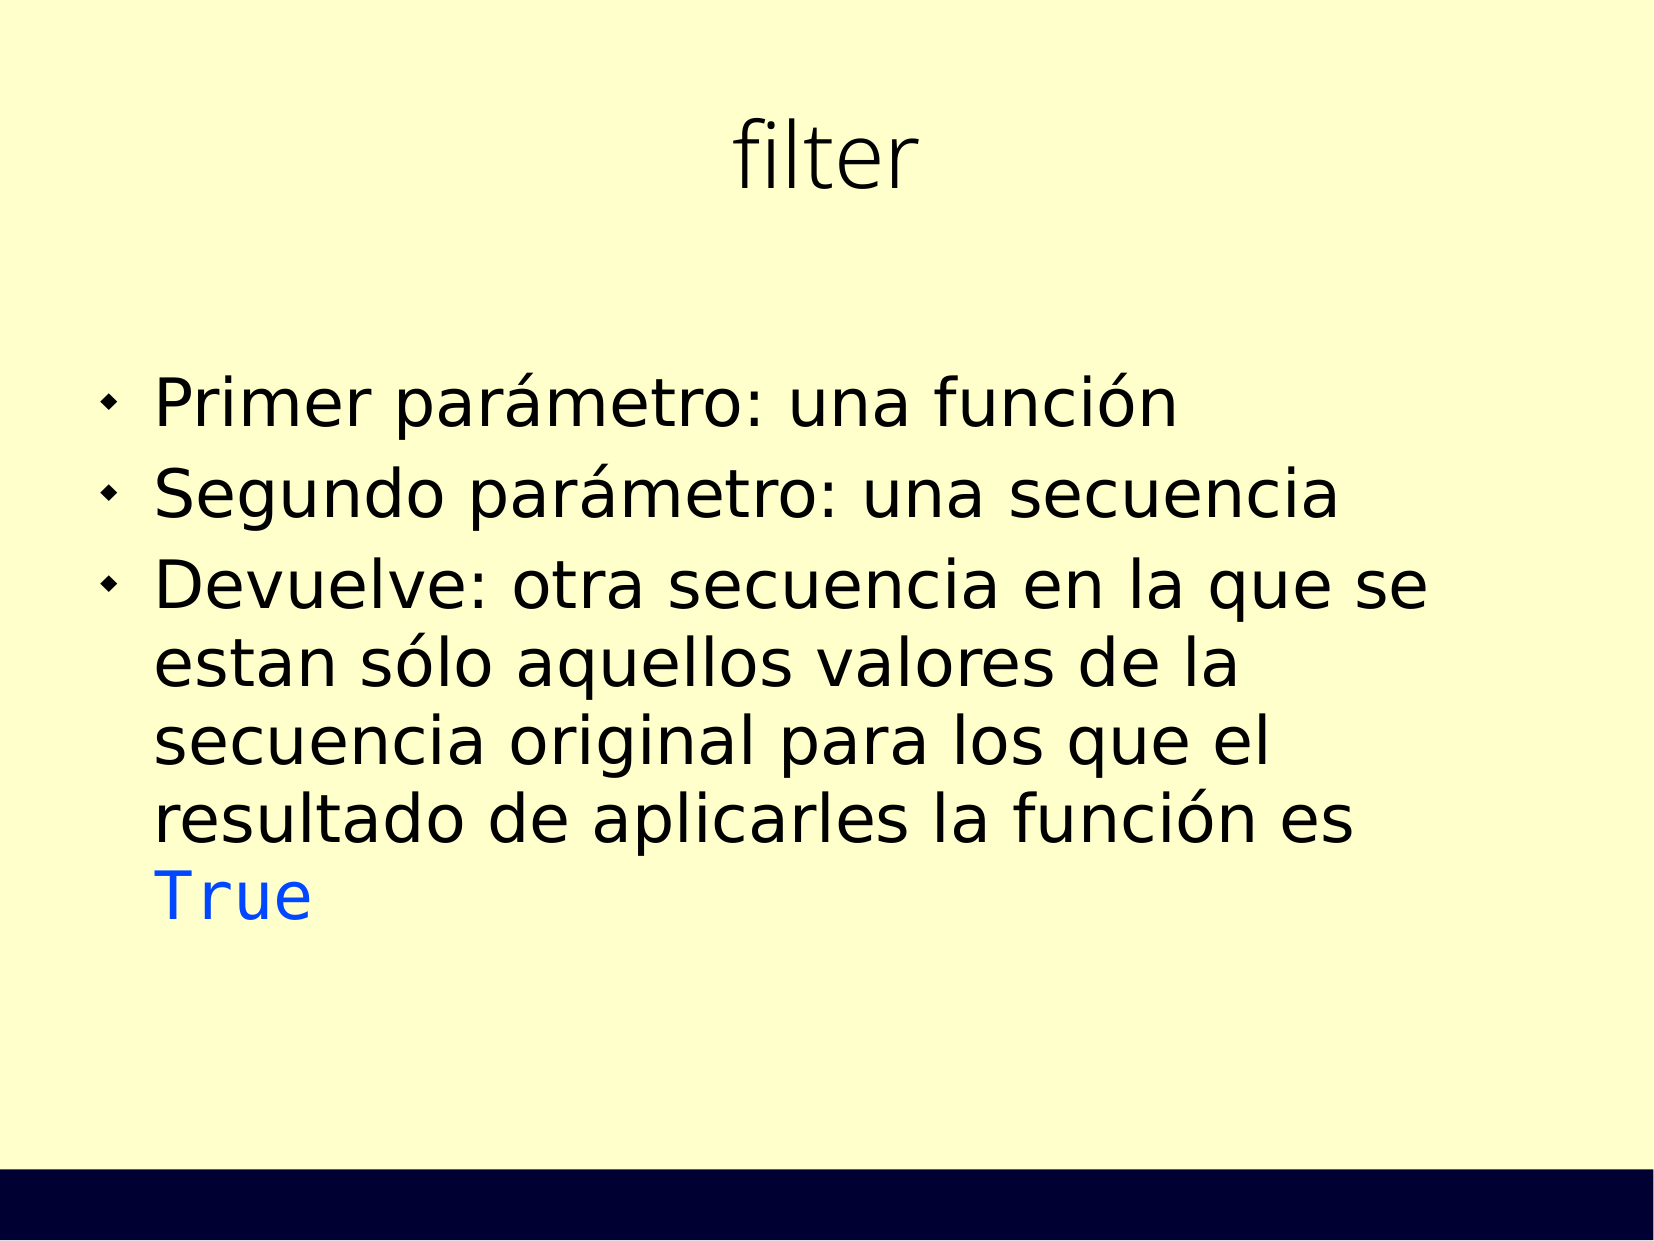

# filter
Primer parámetro: una función
Segundo parámetro: una secuencia
Devuelve: otra secuencia en la que se estan sólo aquellos valores de la secuencia original para los que el resultado de aplicarles la función es True